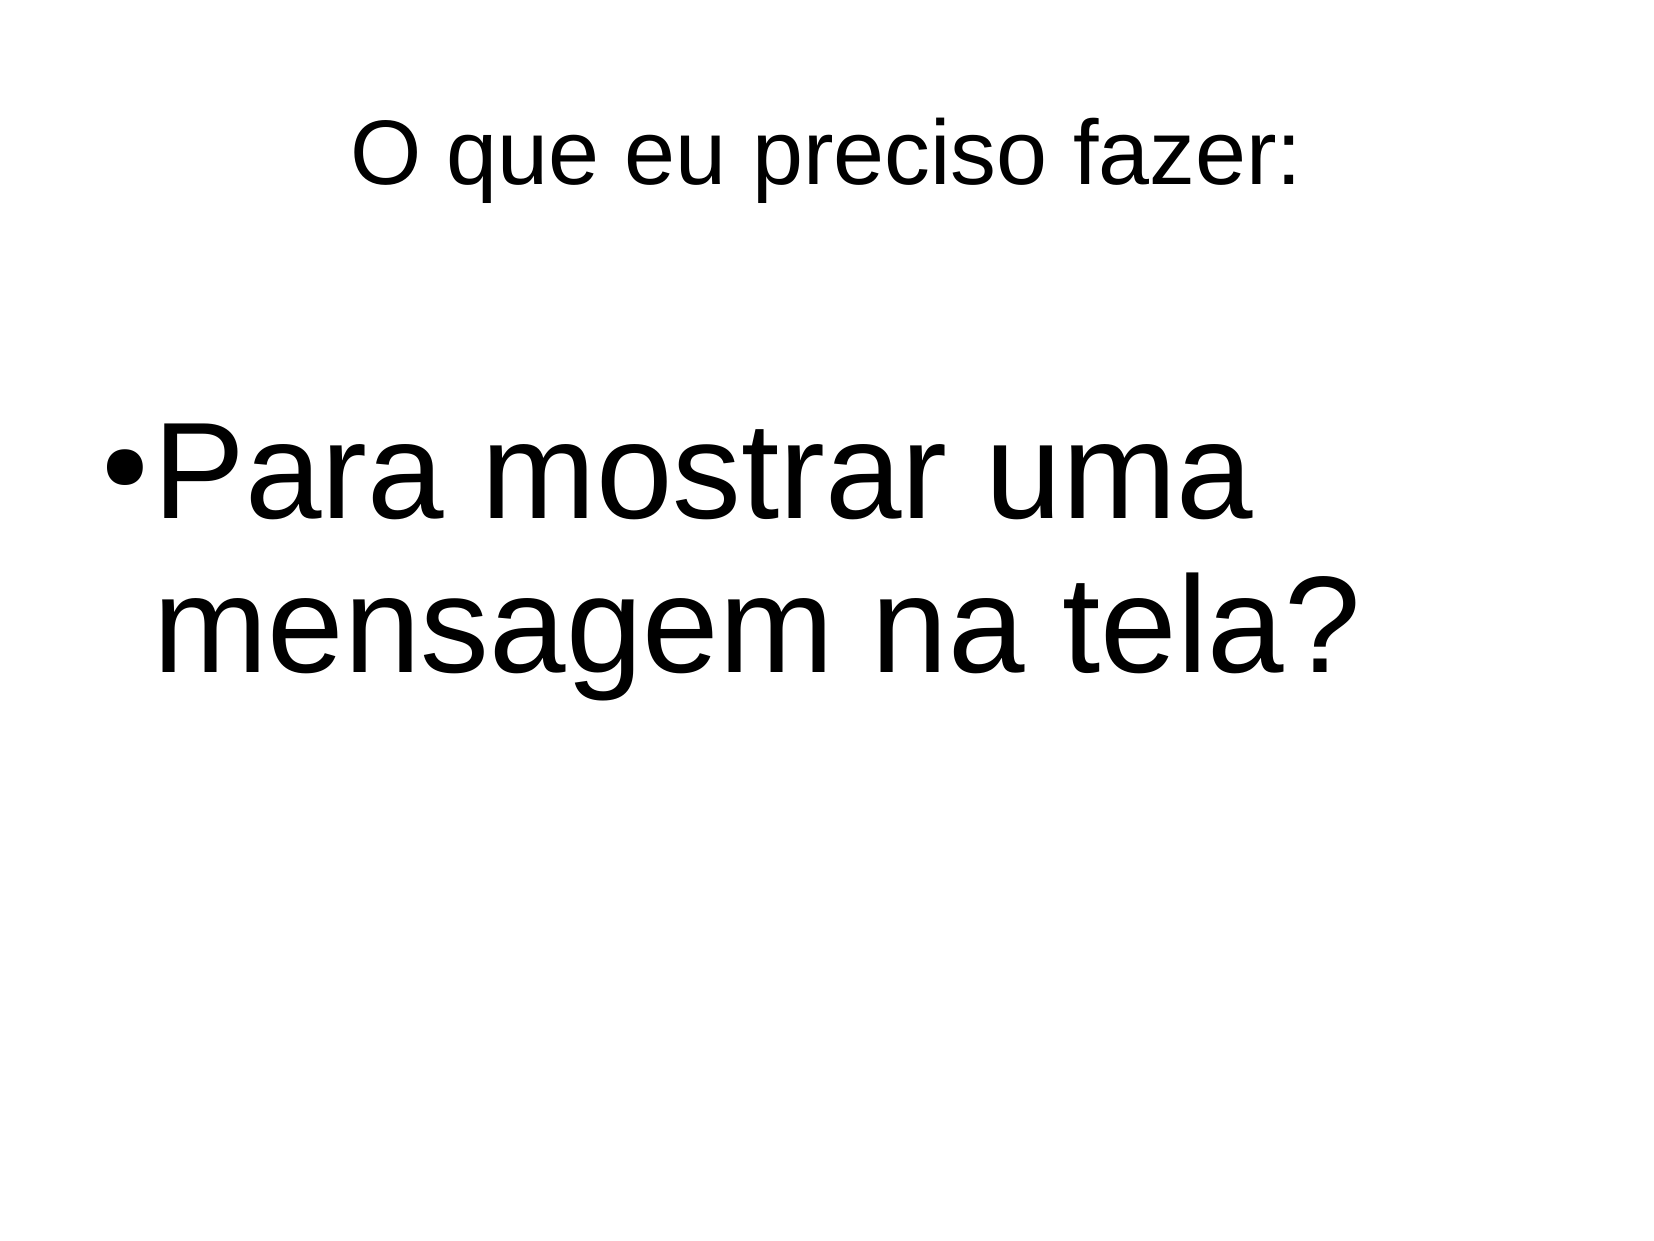

# O que eu preciso fazer:
Para mostrar uma mensagem na tela?